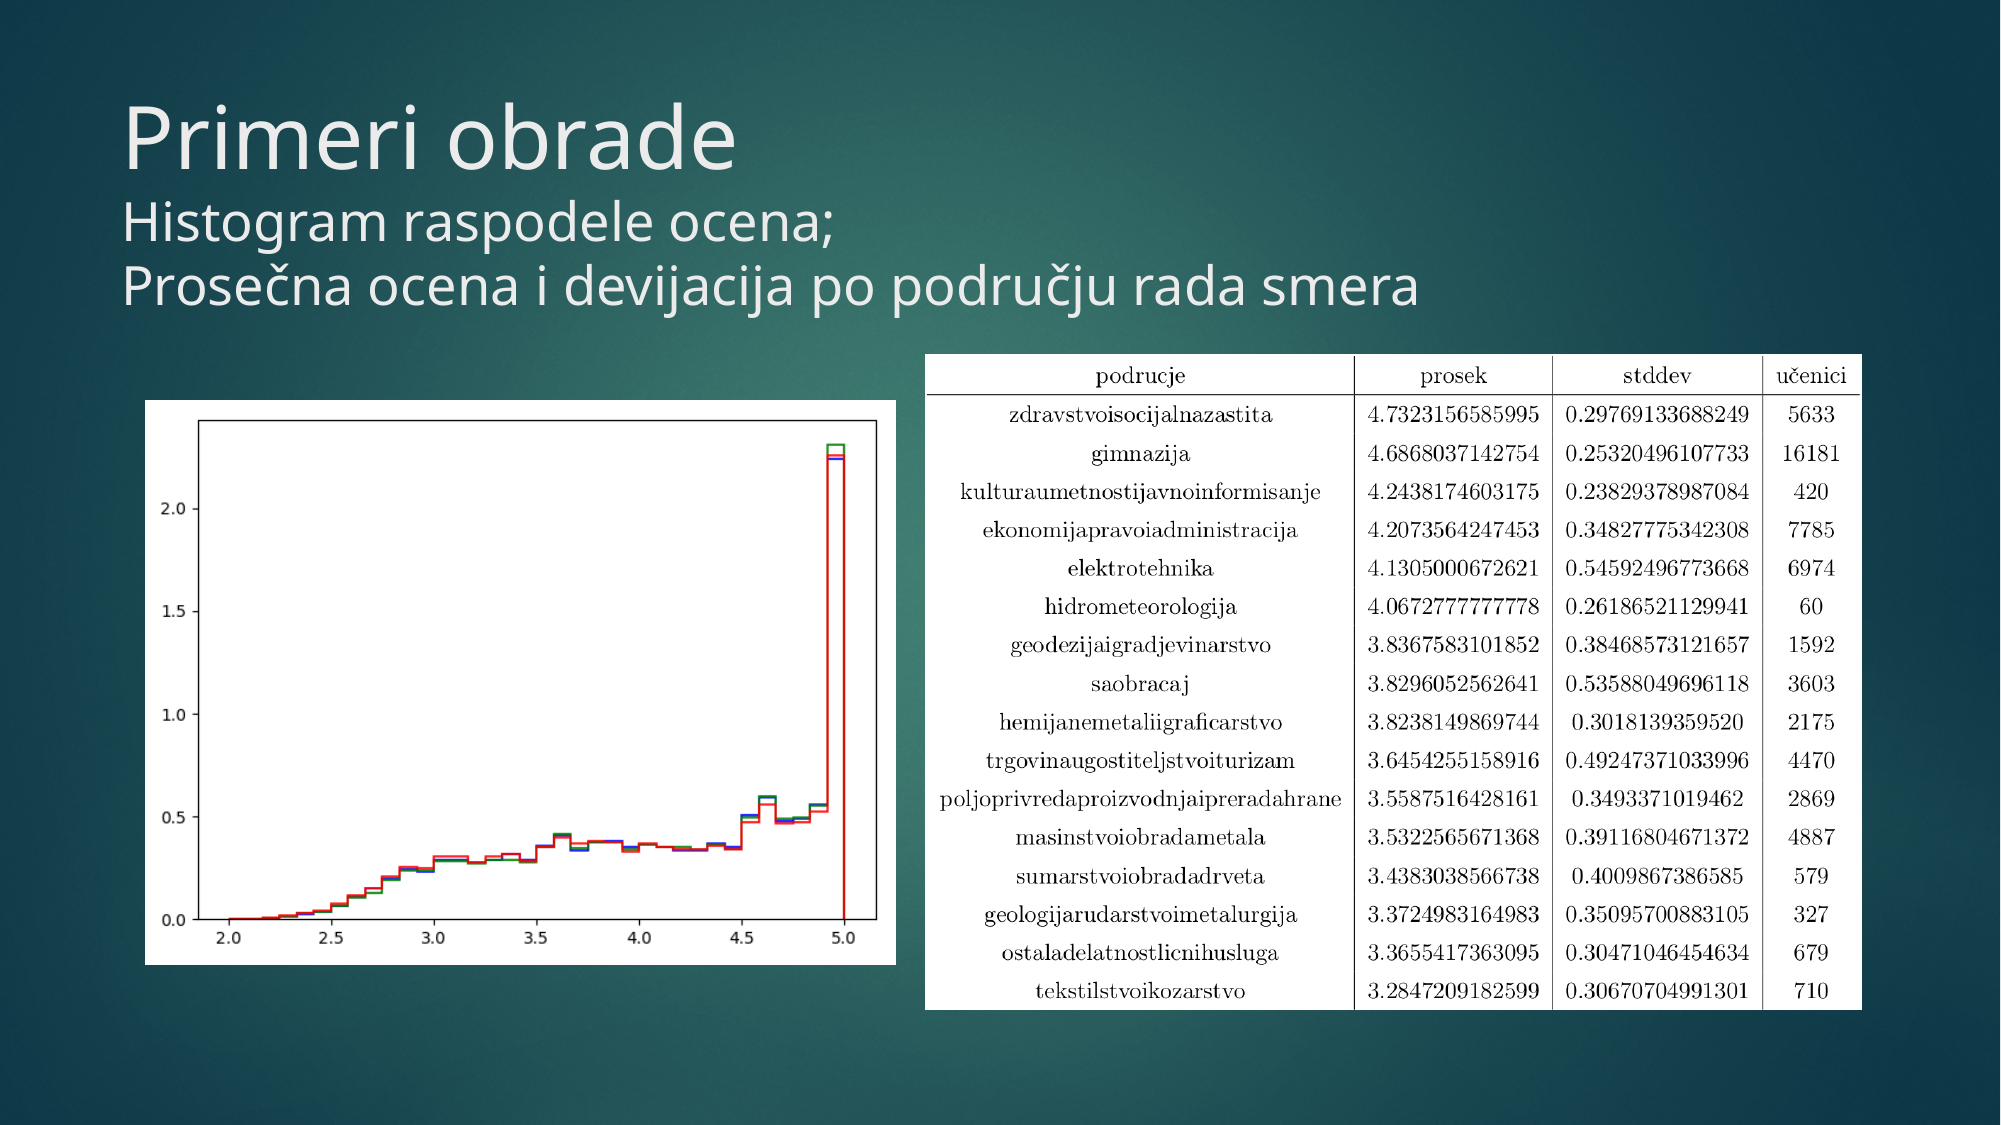

# Primeri obrade Histogram raspodele ocena; Prosečna ocena i devijacija po području rada smera